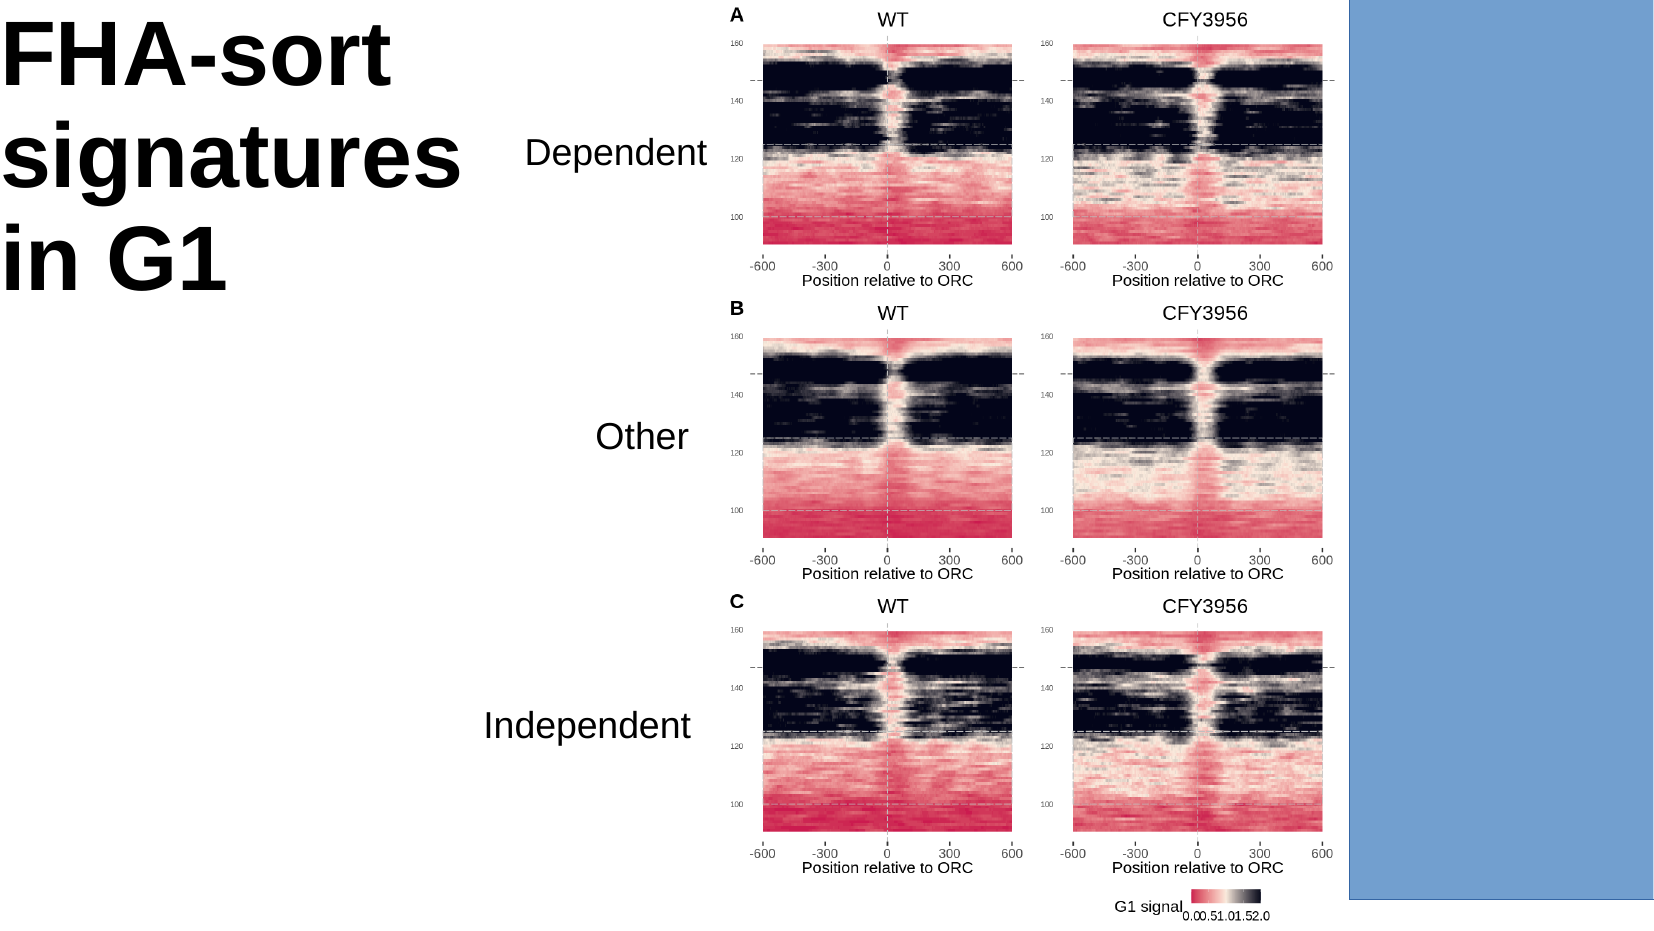

# FHA-sort signatures in G1
Dependent
Other
Independent